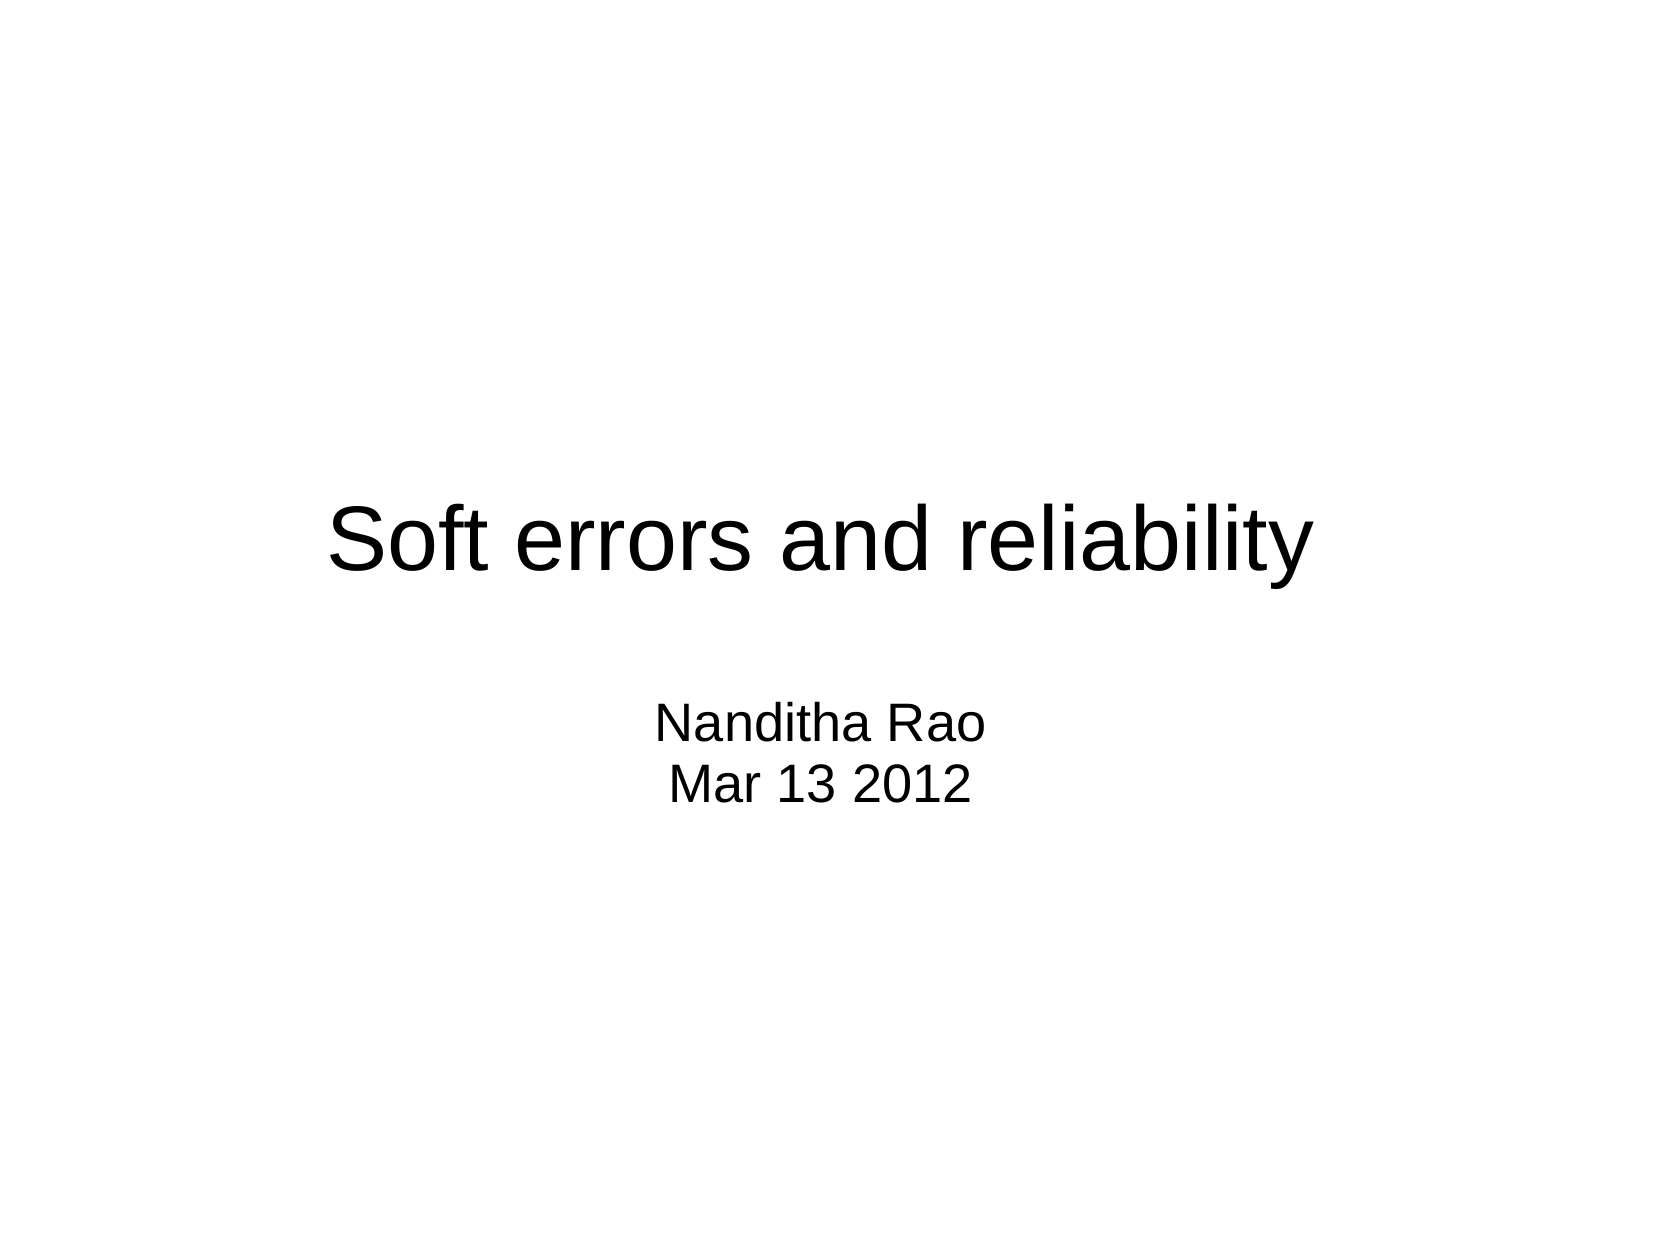

# Soft errors and reliability Nanditha Rao Mar 13 2012